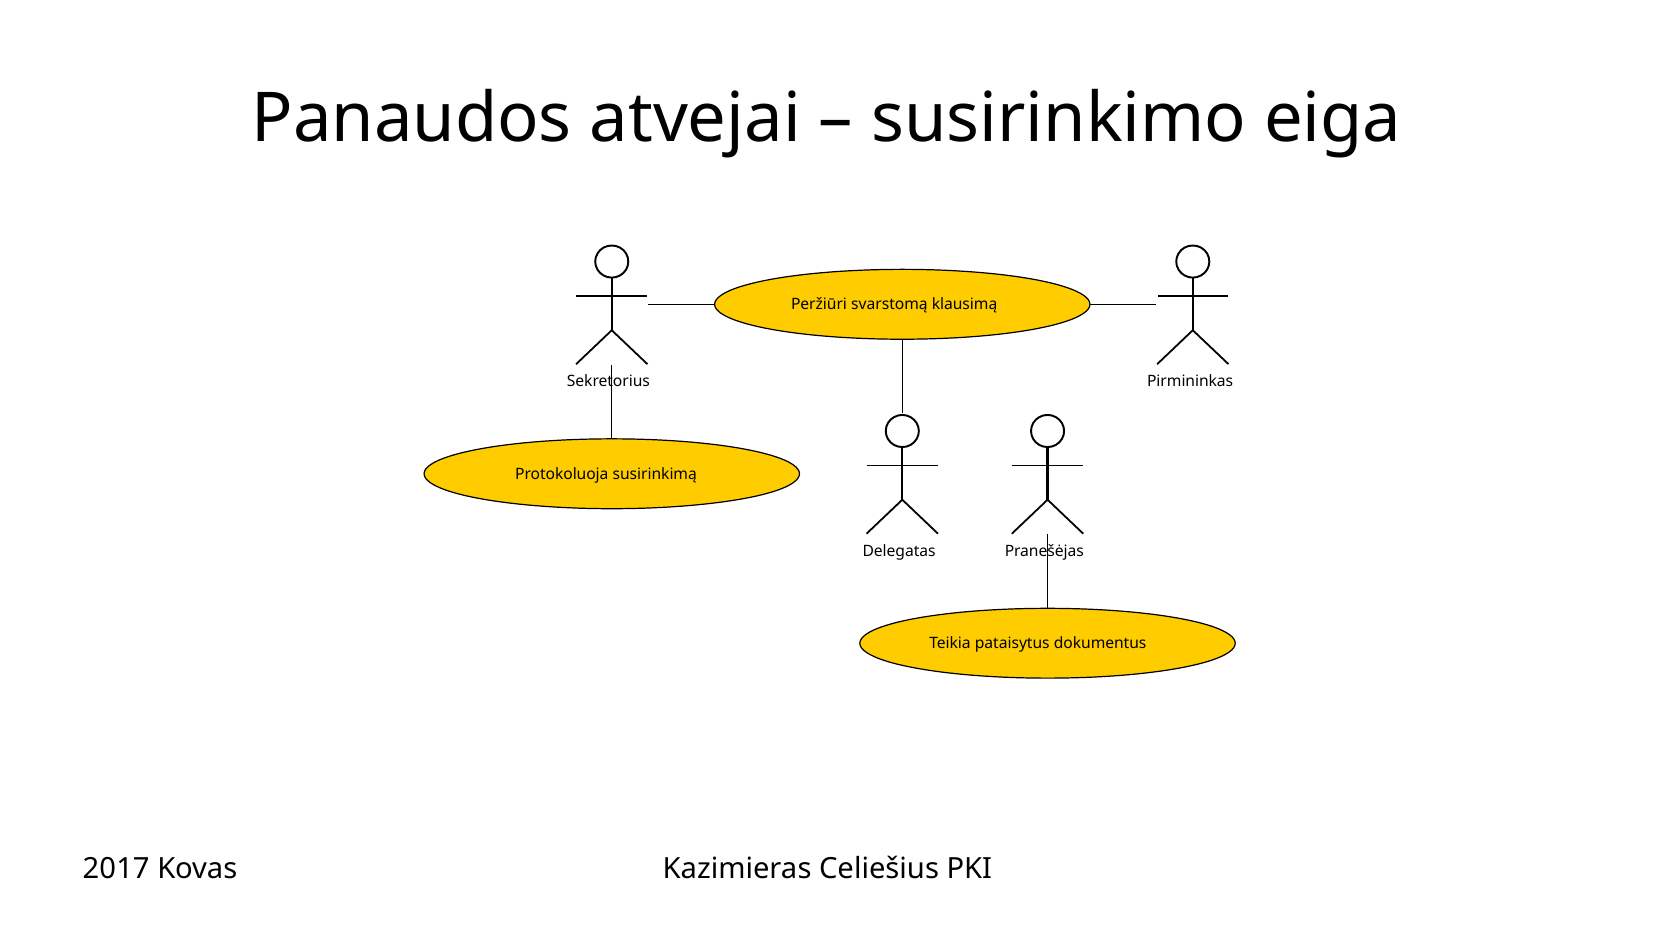

# Panaudos atvejai – susirinkimo eiga
2017 Kovas
Kazimieras Celiešius PKI